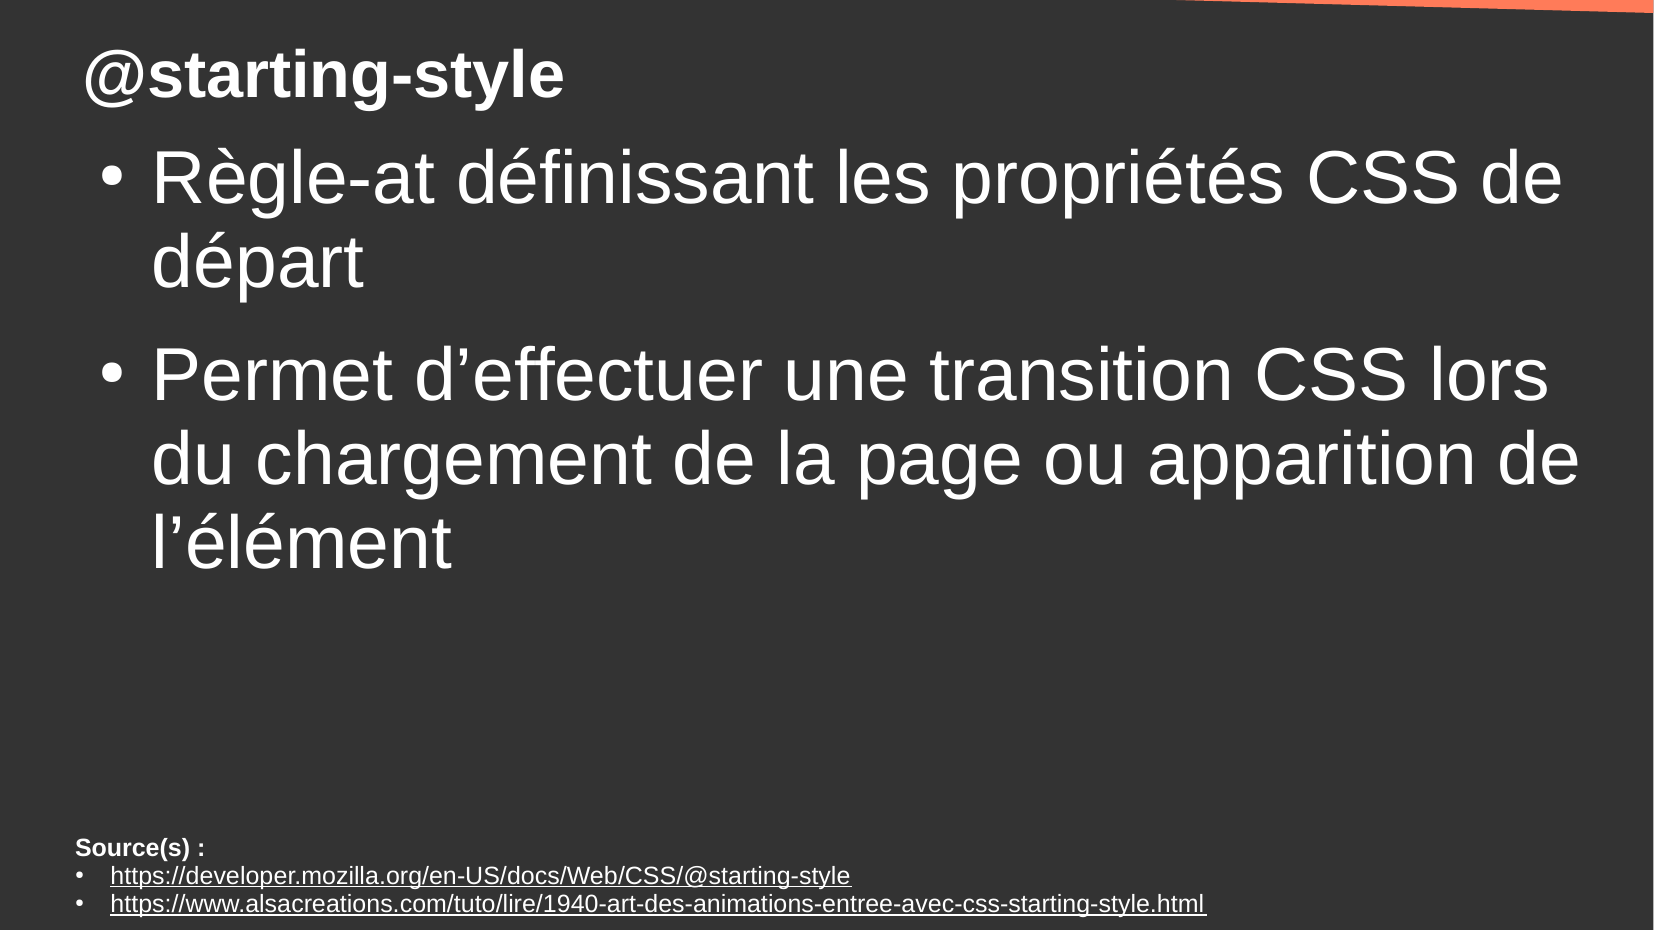

# @starting-style
Règle-at définissant les propriétés CSS de départ
Permet d’effectuer une transition CSS lors du chargement de la page ou apparition de l’élément
Source(s) :
https://developer.mozilla.org/en-US/docs/Web/CSS/@starting-style
https://www.alsacreations.com/tuto/lire/1940-art-des-animations-entree-avec-css-starting-style.html